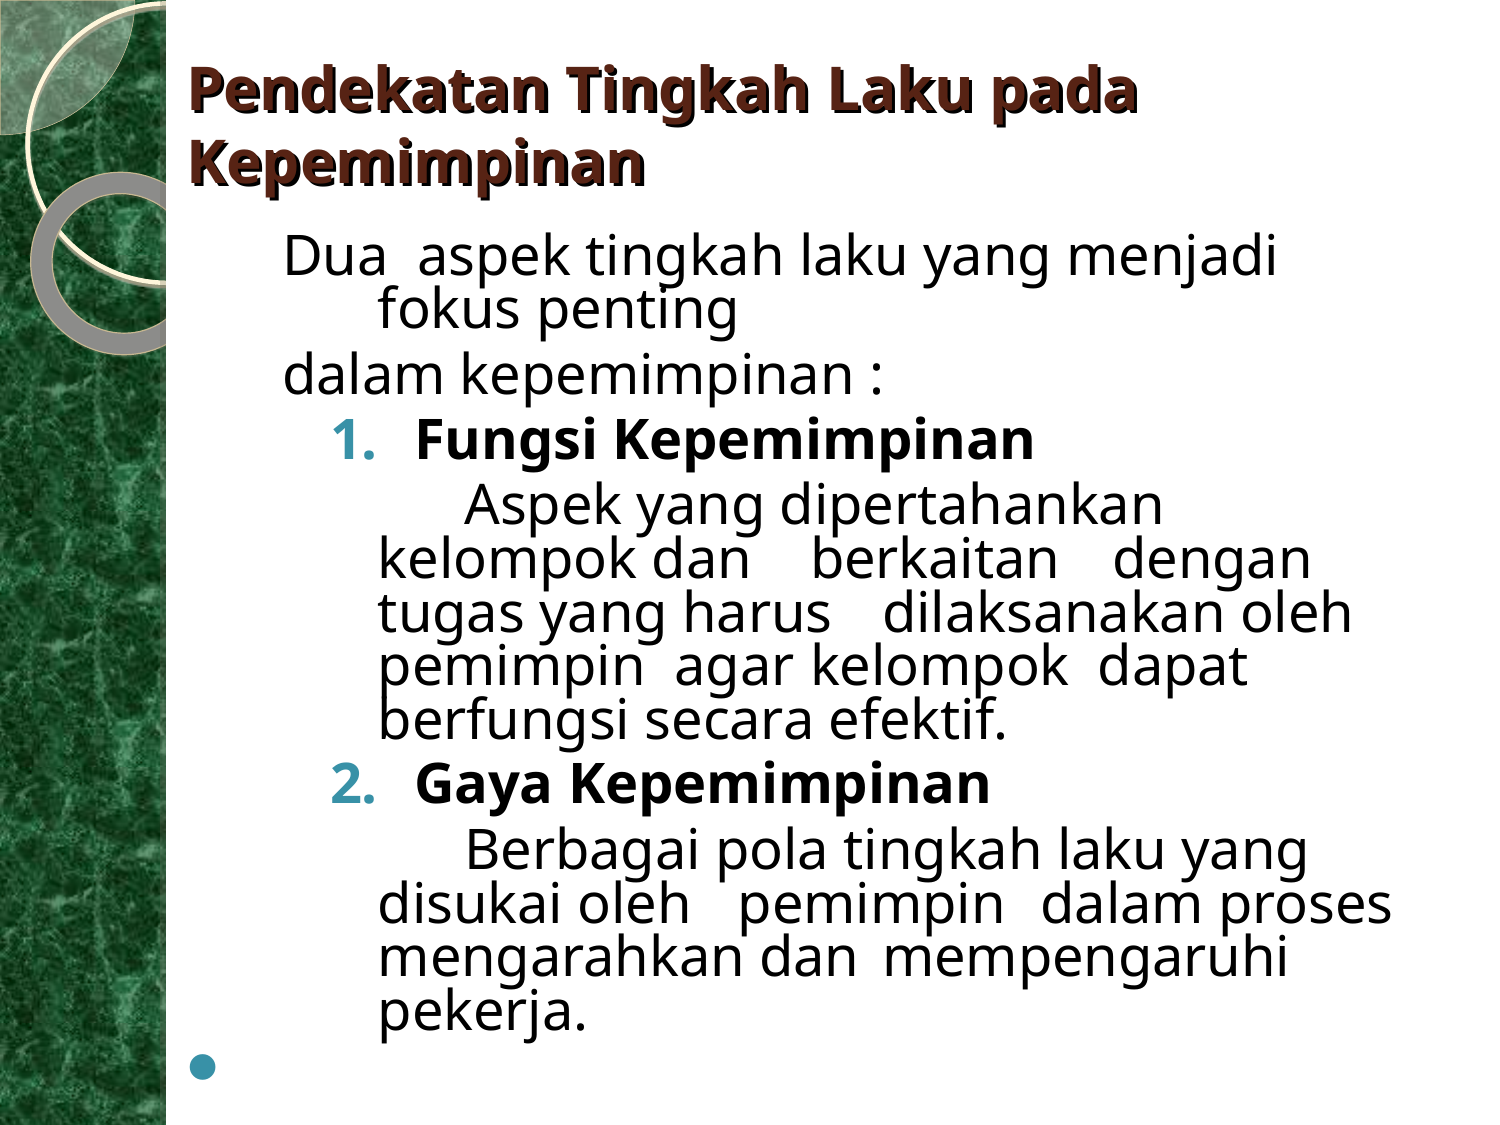

# Pendekatan Tingkah Laku pada Kepemimpinan
Dua aspek tingkah laku yang menjadi fokus penting
dalam kepemimpinan :
Fungsi Kepemimpinan
		 Aspek yang dipertahankan kelompok dan 	berkaitan 	 dengan tugas yang harus 	dilaksanakan oleh pemimpin agar 	kelompok 	dapat berfungsi secara efektif.
Gaya Kepemimpinan
		 Berbagai pola tingkah laku yang disukai oleh 	pemimpin 	 dalam proses mengarahkan dan 	mempengaruhi pekerja.